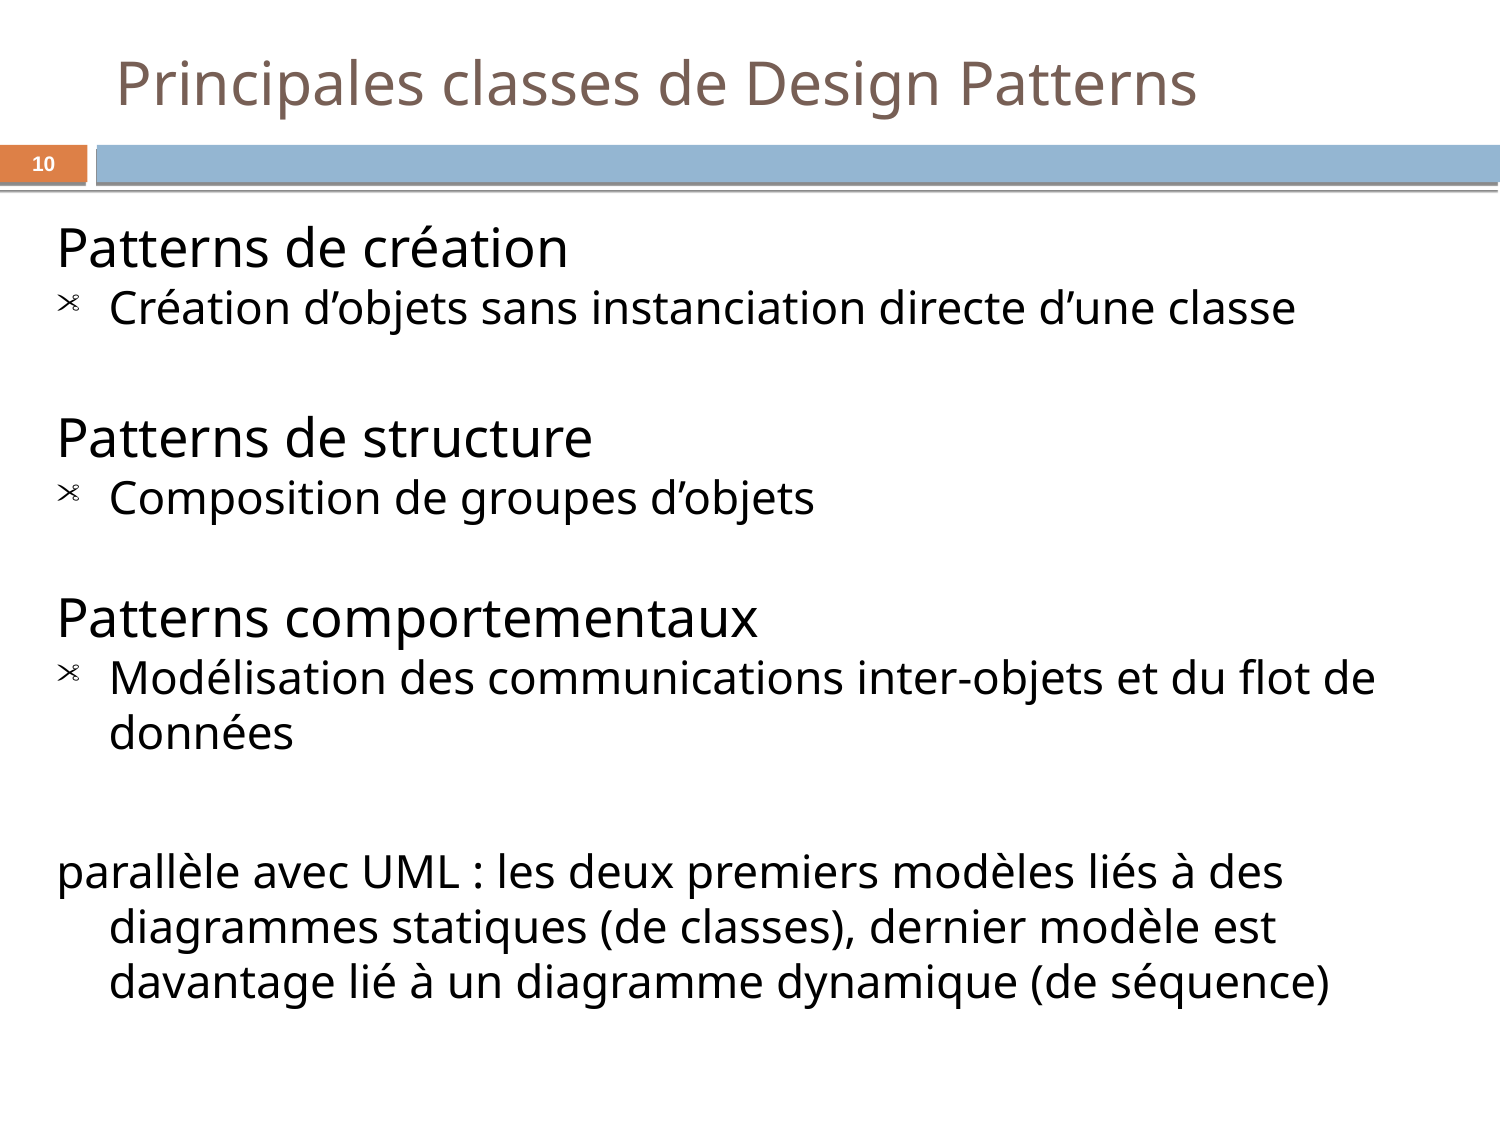

# Principales classes de Design Patterns
Patterns de création
Création d’objets sans instanciation directe d’une classe
Patterns de structure
Composition de groupes d’objets
Patterns comportementaux
Modélisation des communications inter-objets et du flot de données
parallèle avec UML : les deux premiers modèles liés à des diagrammes statiques (de classes), dernier modèle est davantage lié à un diagramme dynamique (de séquence)